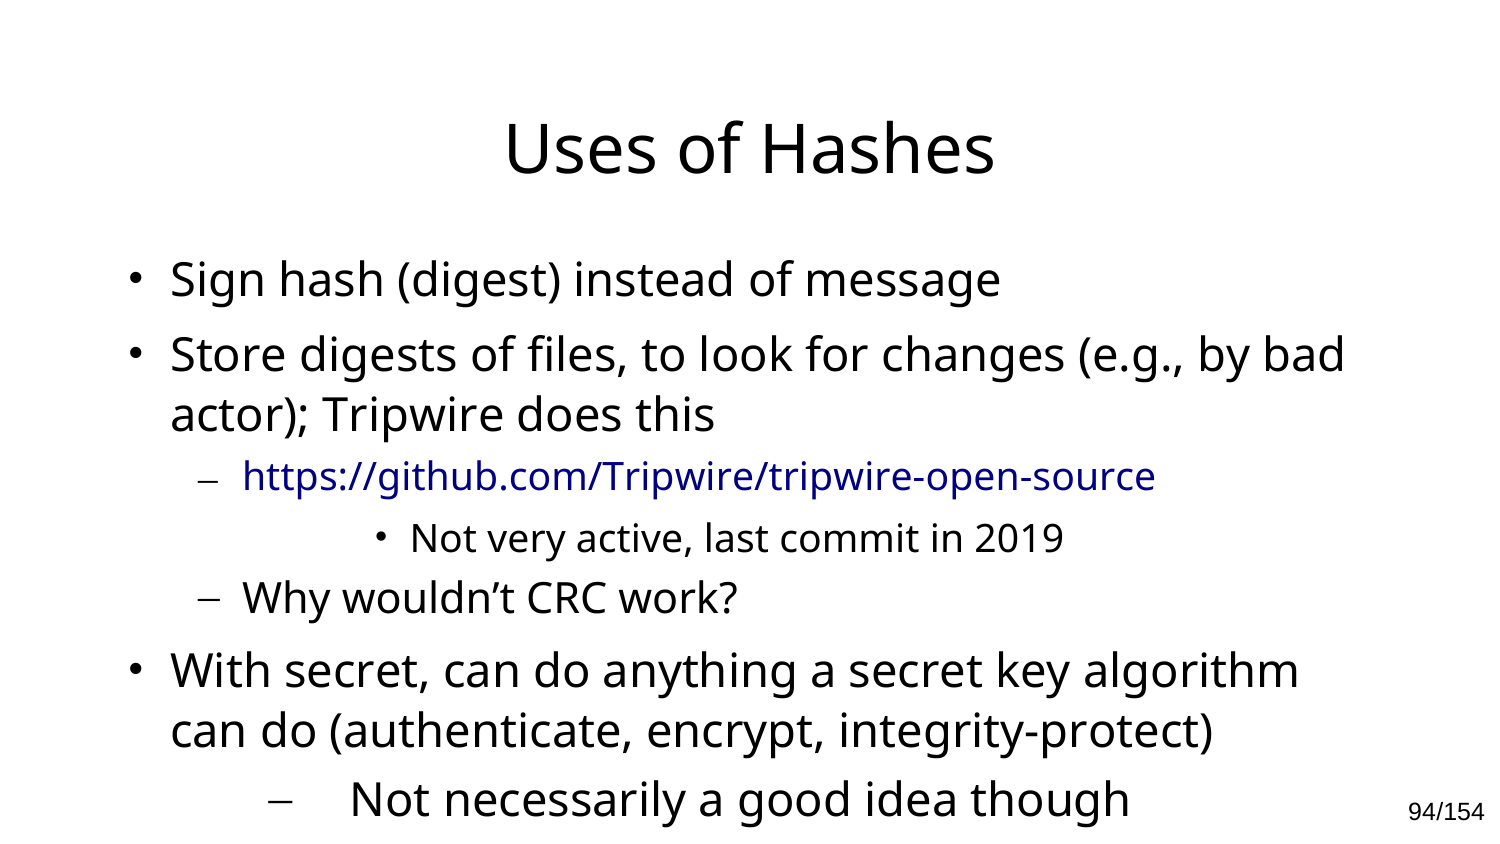

# Uses of Hashes
Sign hash (digest) instead of message
Store digests of files, to look for changes (e.g., by bad actor); Tripwire does this
https://github.com/Tripwire/tripwire-open-source
Not very active, last commit in 2019
Why wouldn’t CRC work?
With secret, can do anything a secret key algorithm can do (authenticate, encrypt, integrity-protect)
Not necessarily a good idea though